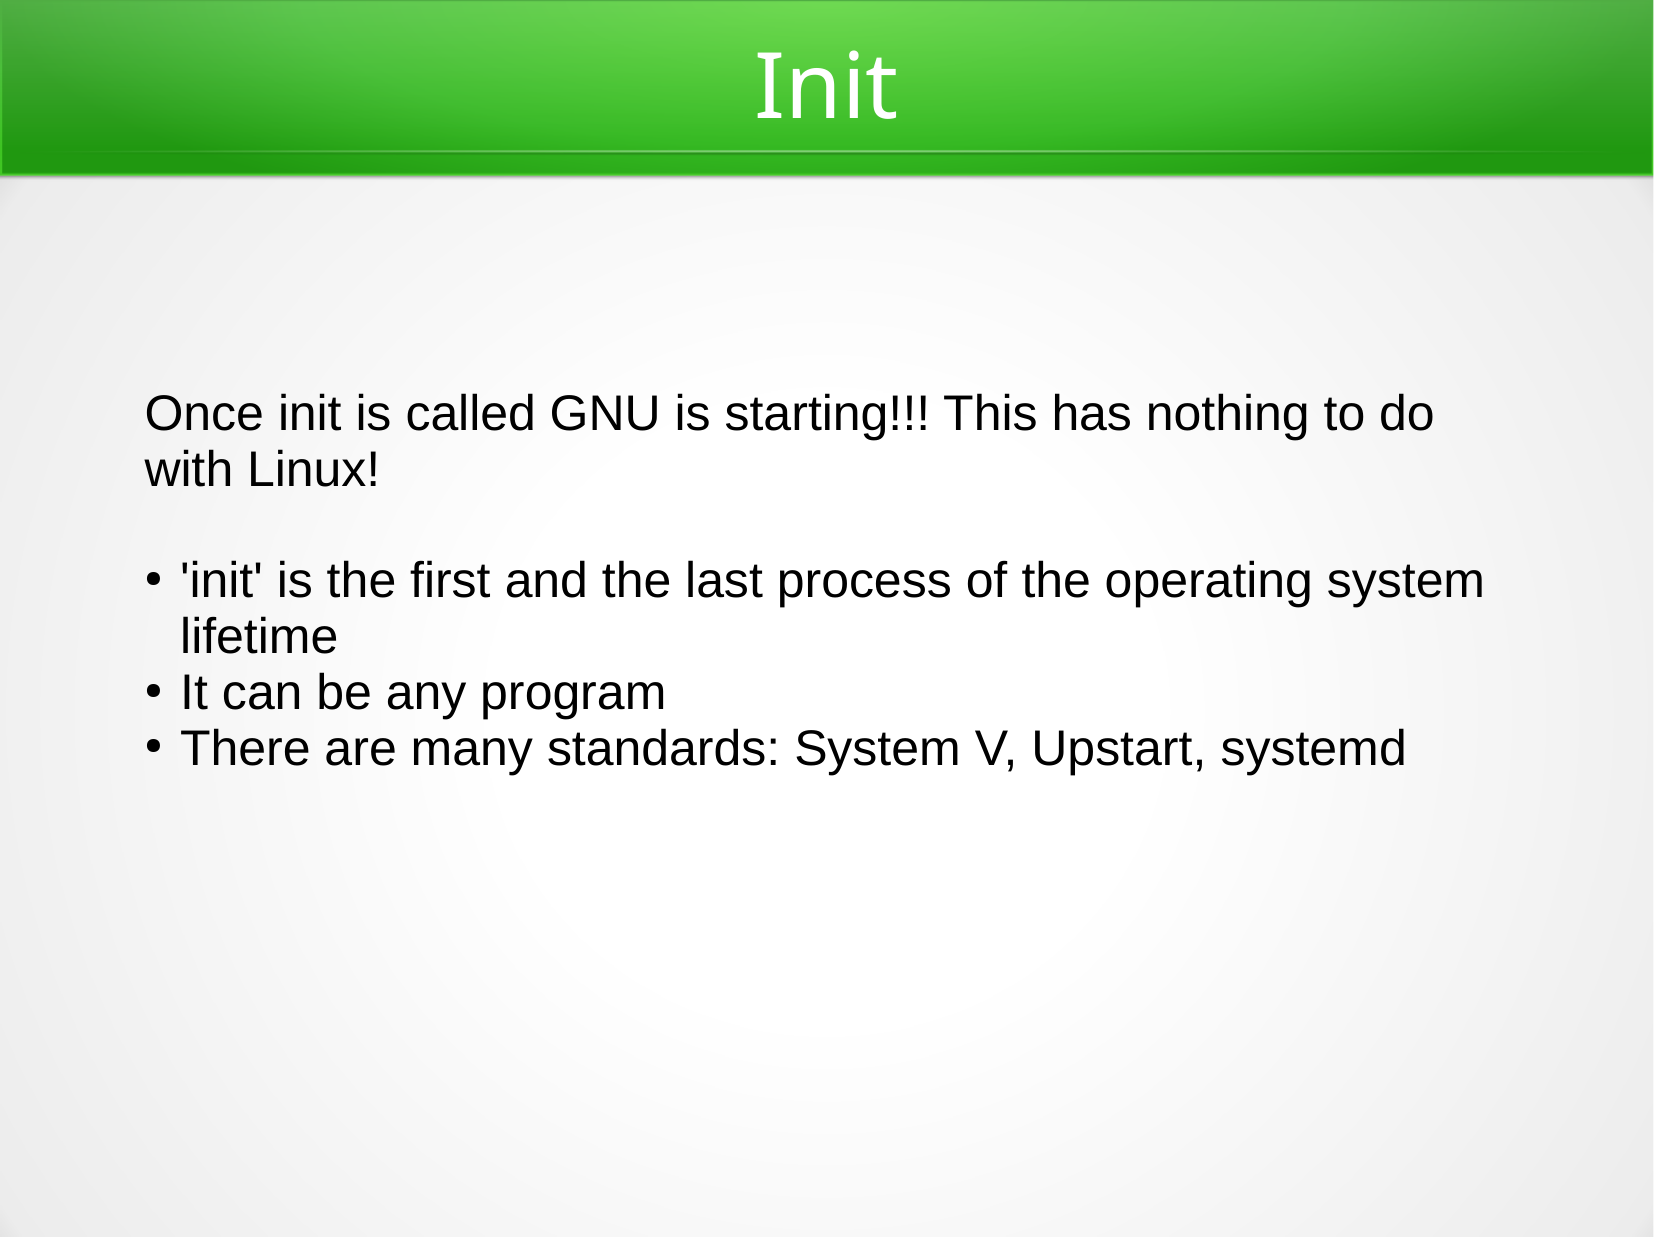

# Init
Once init is called GNU is starting!!! This has nothing to do with Linux!
'init' is the first and the last process of the operating system lifetime
It can be any program
There are many standards: System V, Upstart, systemd